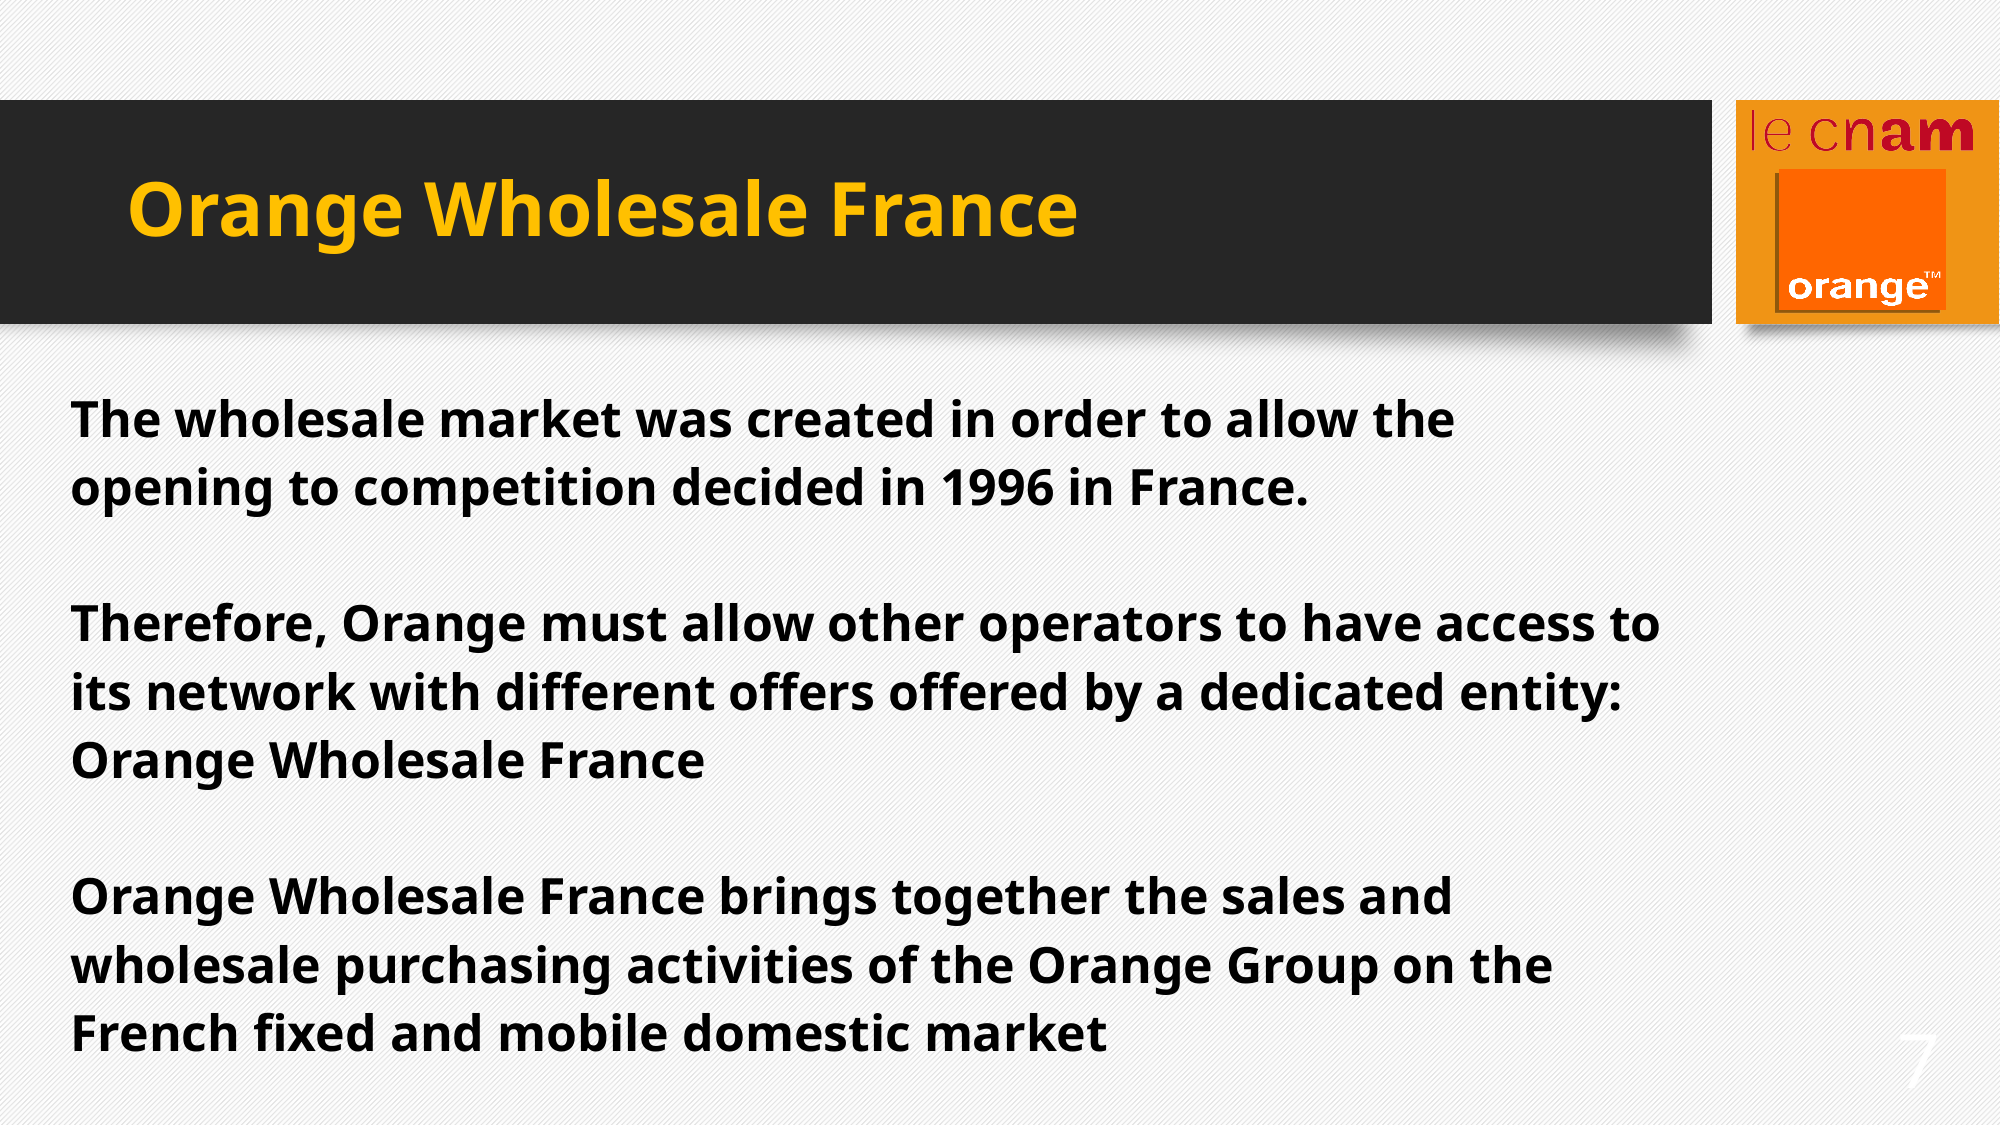

# Orange Wholesale France
The wholesale market was created in order to allow the opening to competition decided in 1996 in France.
Therefore, Orange must allow other operators to have access to its network with different offers offered by a dedicated entity: Orange Wholesale France
Orange Wholesale France brings together the sales and wholesale purchasing activities of the Orange Group on the French fixed and mobile domestic market